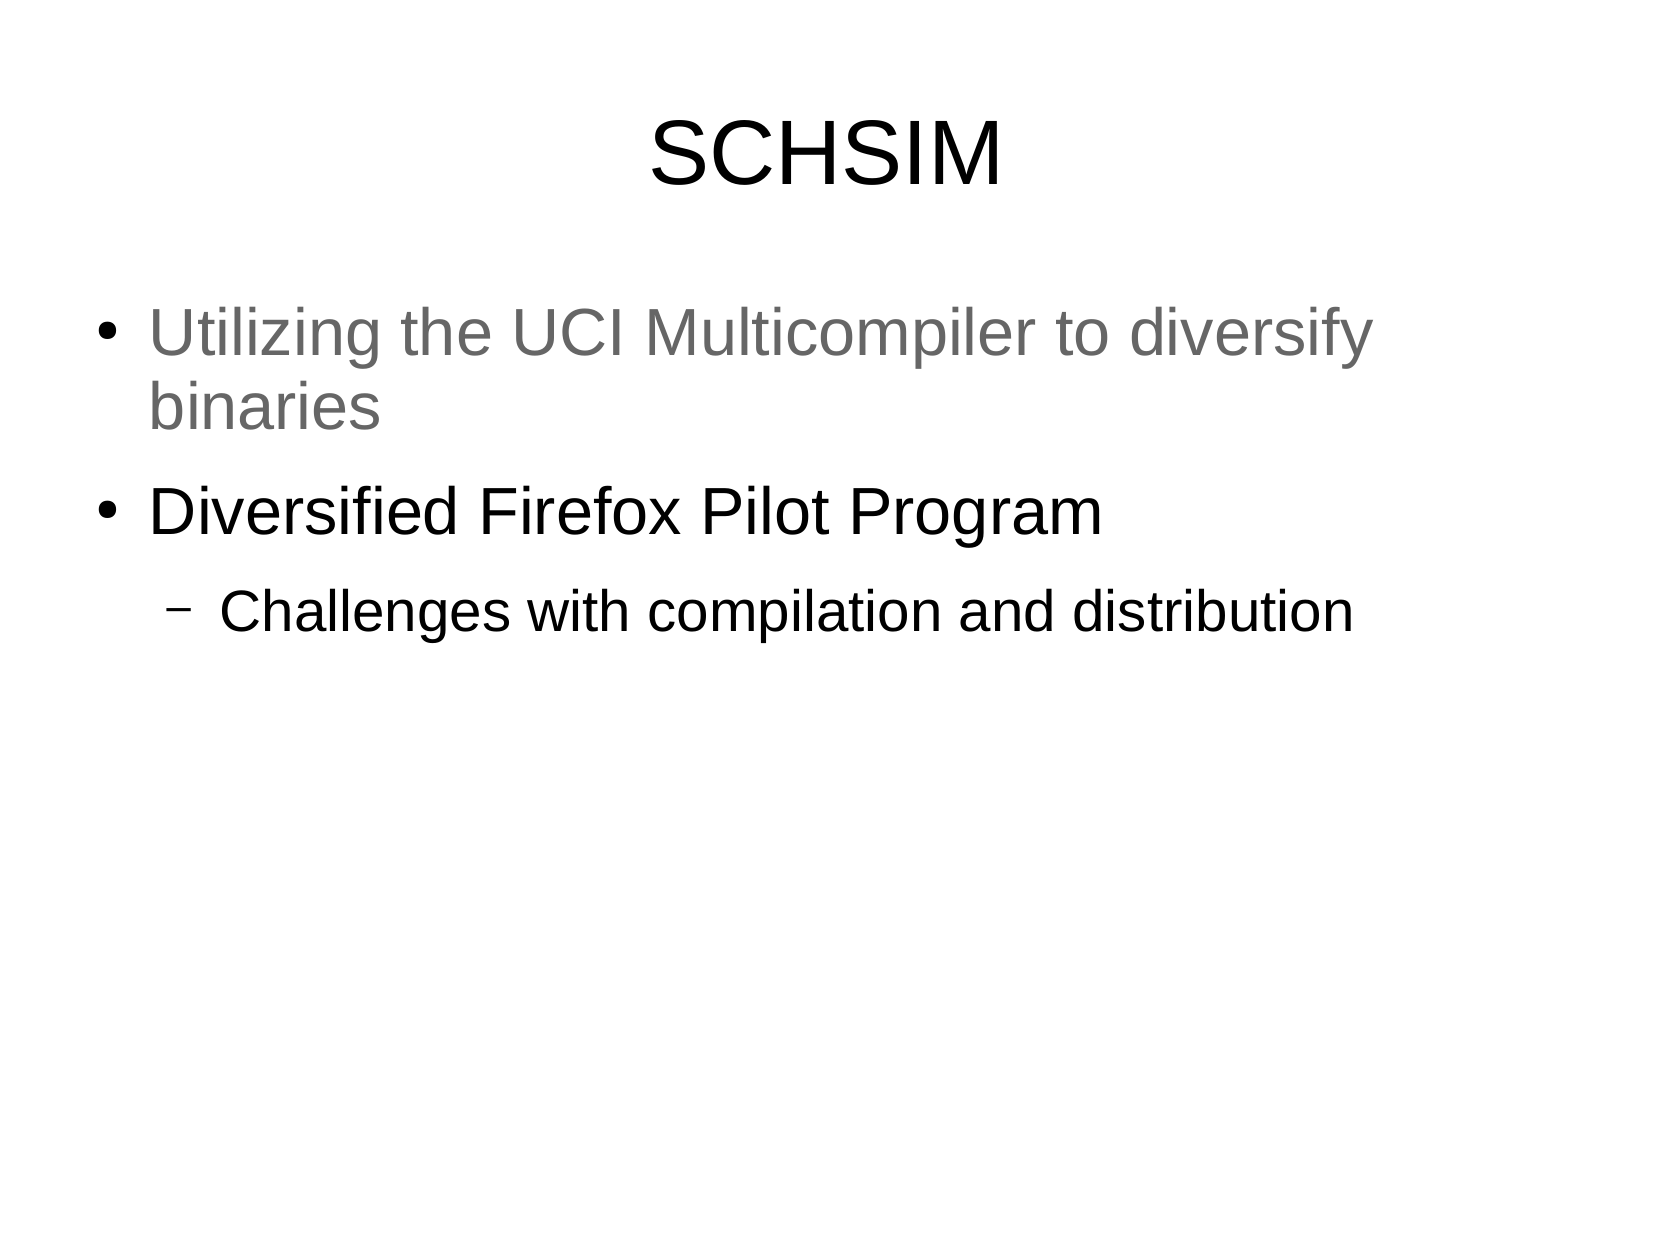

# SCHSIM
Utilizing the UCI Multicompiler to diversify binaries
Diversified Firefox Pilot Program
Challenges with compilation and distribution